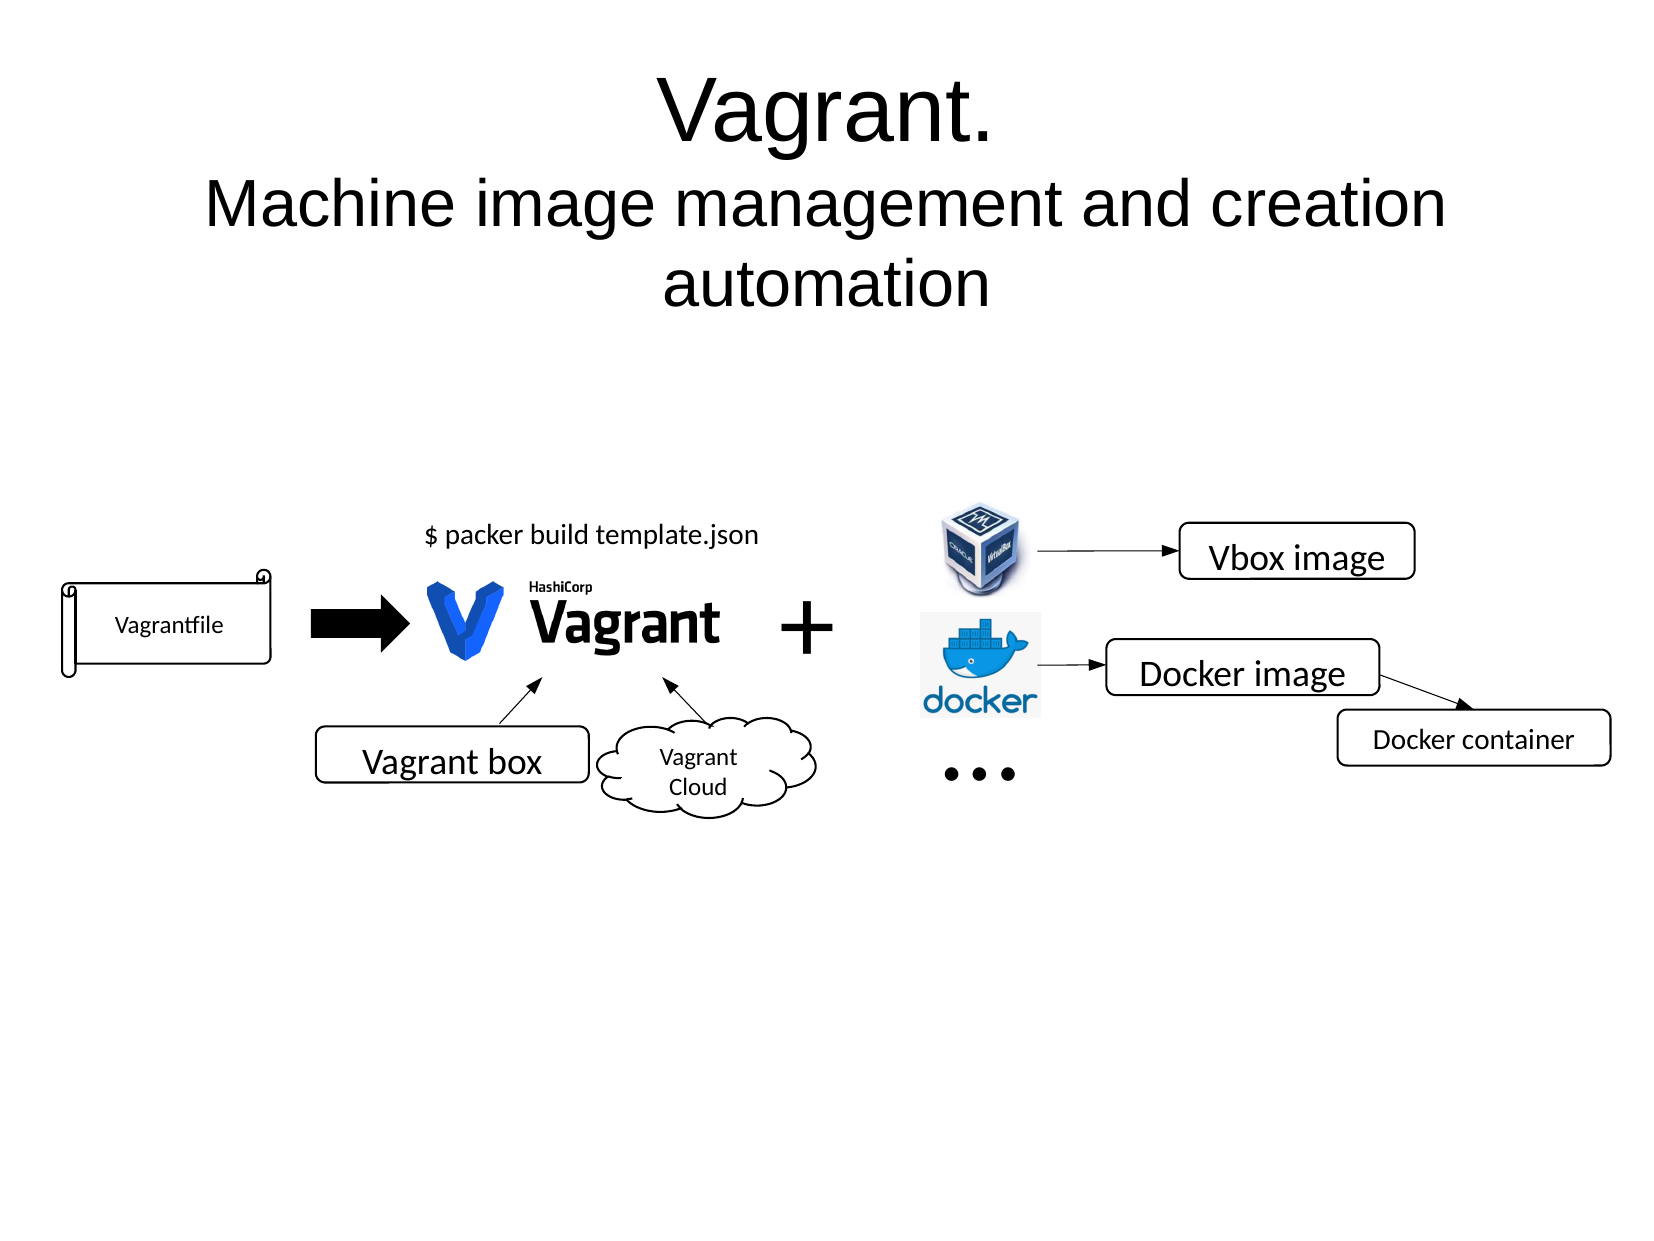

# Vagrant. Machine image management and creation automation
$ packer build template.json
Vbox image
+
Vagrantfile
Docker image
…
Docker container
Vagrant Cloud
Vagrant box